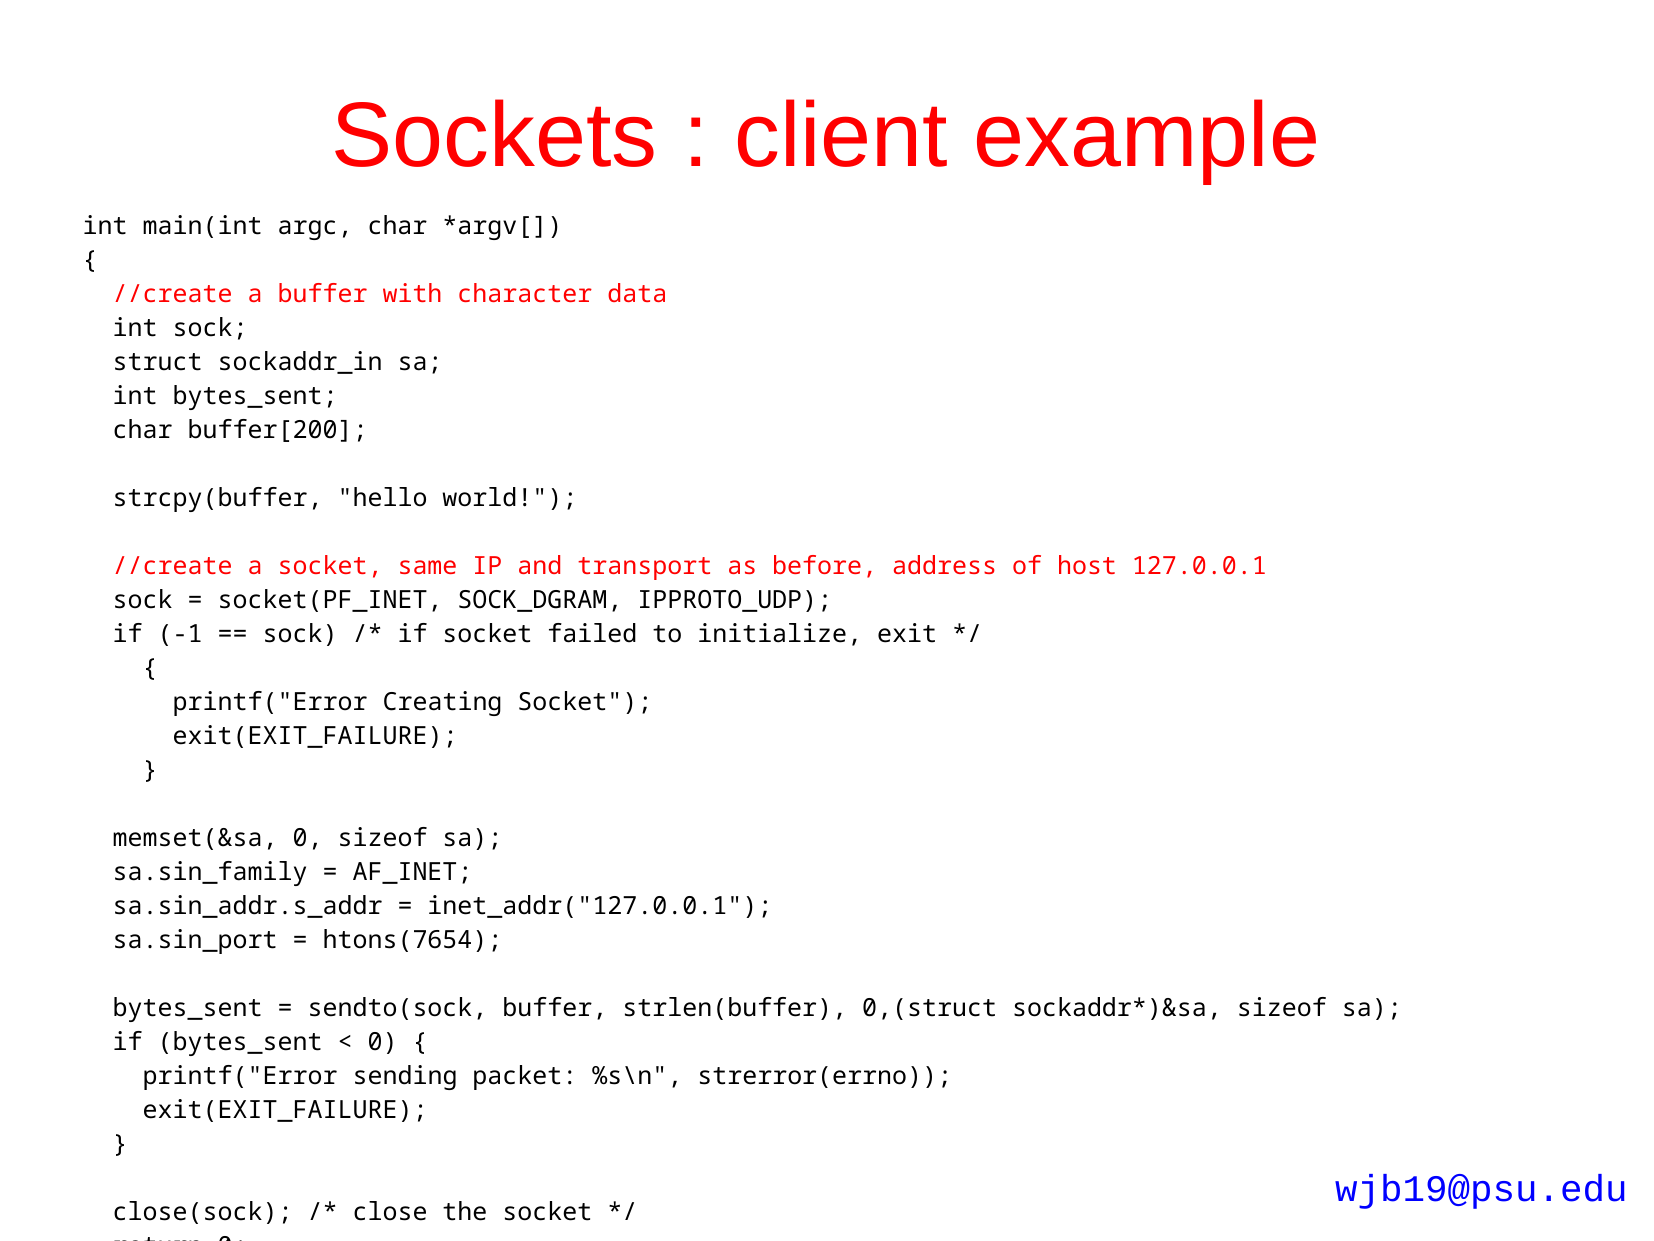

# Sockets : client example
int main(int argc, char *argv[])
{
 //create a buffer with character data
 int sock;
 struct sockaddr_in sa;
 int bytes_sent;
 char buffer[200];
 strcpy(buffer, "hello world!");
 //create a socket, same IP and transport as before, address of host 127.0.0.1
 sock = socket(PF_INET, SOCK_DGRAM, IPPROTO_UDP);
 if (-1 == sock) /* if socket failed to initialize, exit */
 {
 printf("Error Creating Socket");
 exit(EXIT_FAILURE);
 }
 memset(&sa, 0, sizeof sa);
 sa.sin_family = AF_INET;
 sa.sin_addr.s_addr = inet_addr("127.0.0.1");
 sa.sin_port = htons(7654);
 bytes_sent = sendto(sock, buffer, strlen(buffer), 0,(struct sockaddr*)&sa, sizeof sa);
 if (bytes_sent < 0) {
 printf("Error sending packet: %s\n", strerror(errno));
 exit(EXIT_FAILURE);
 }
 close(sock); /* close the socket */
 return 0;
}
You can monitor sockets by using the netstat facility, which takes it's data from /proc/net
wjb19@psu.edu